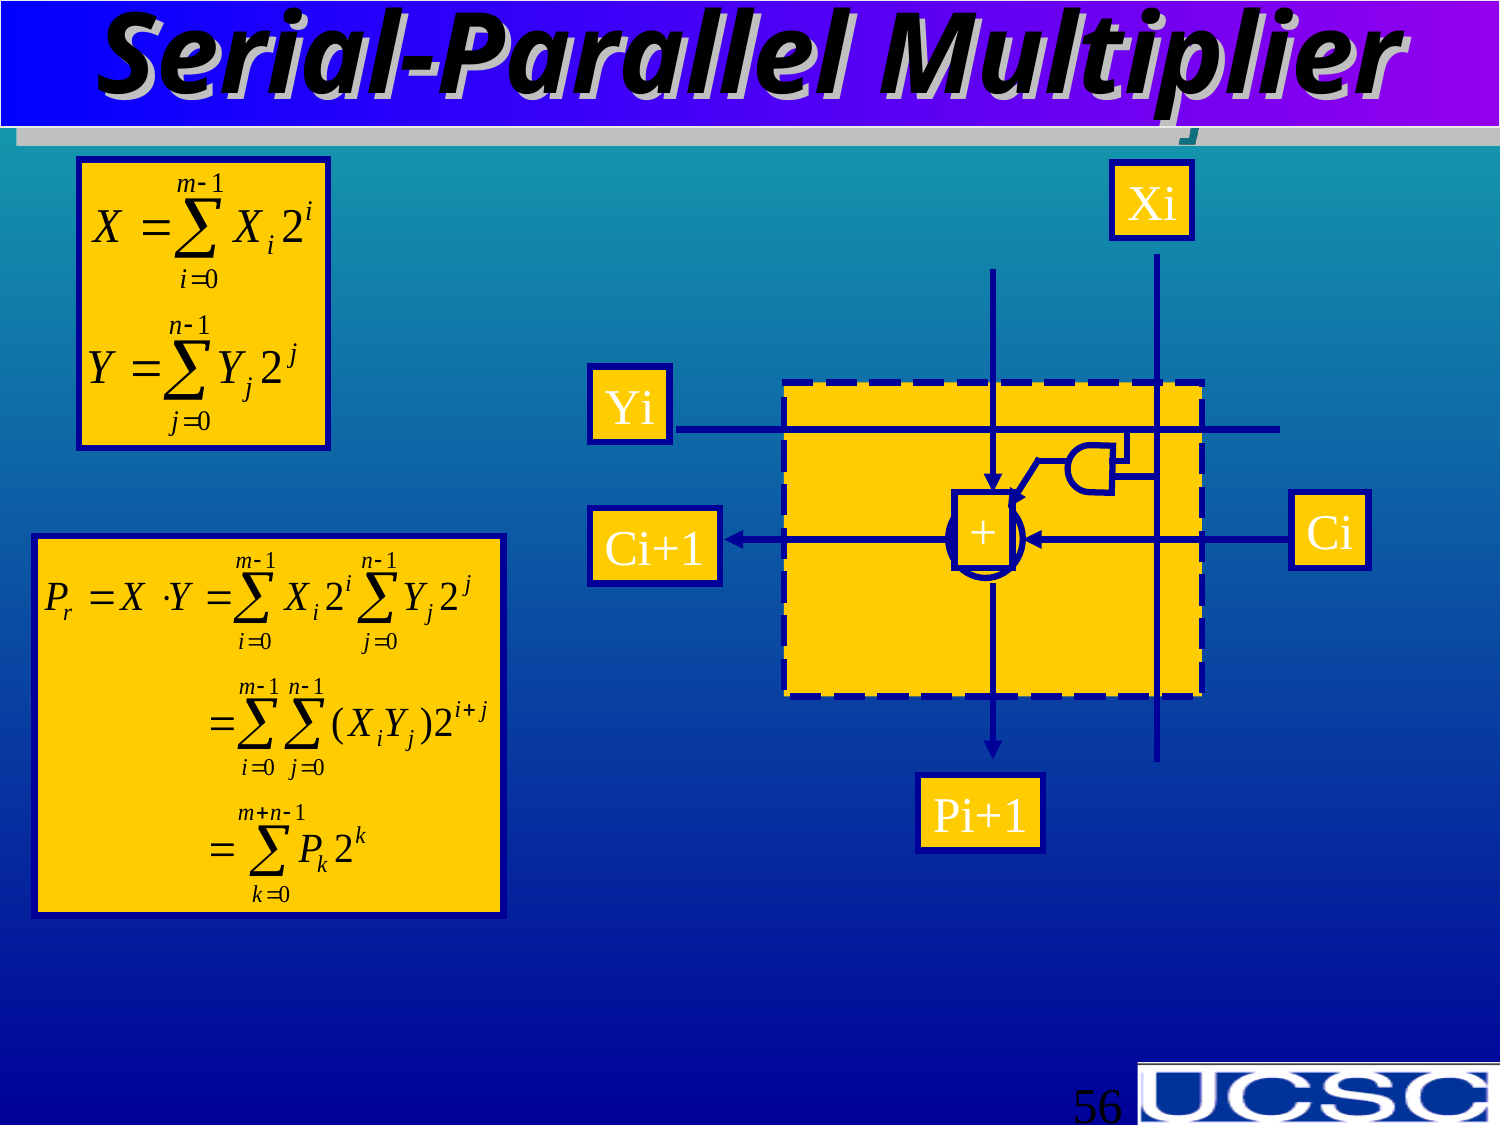

# Serial-Parallel Multiplier
Xi
Yi
+
Ci
Ci+1
Pi+1
56